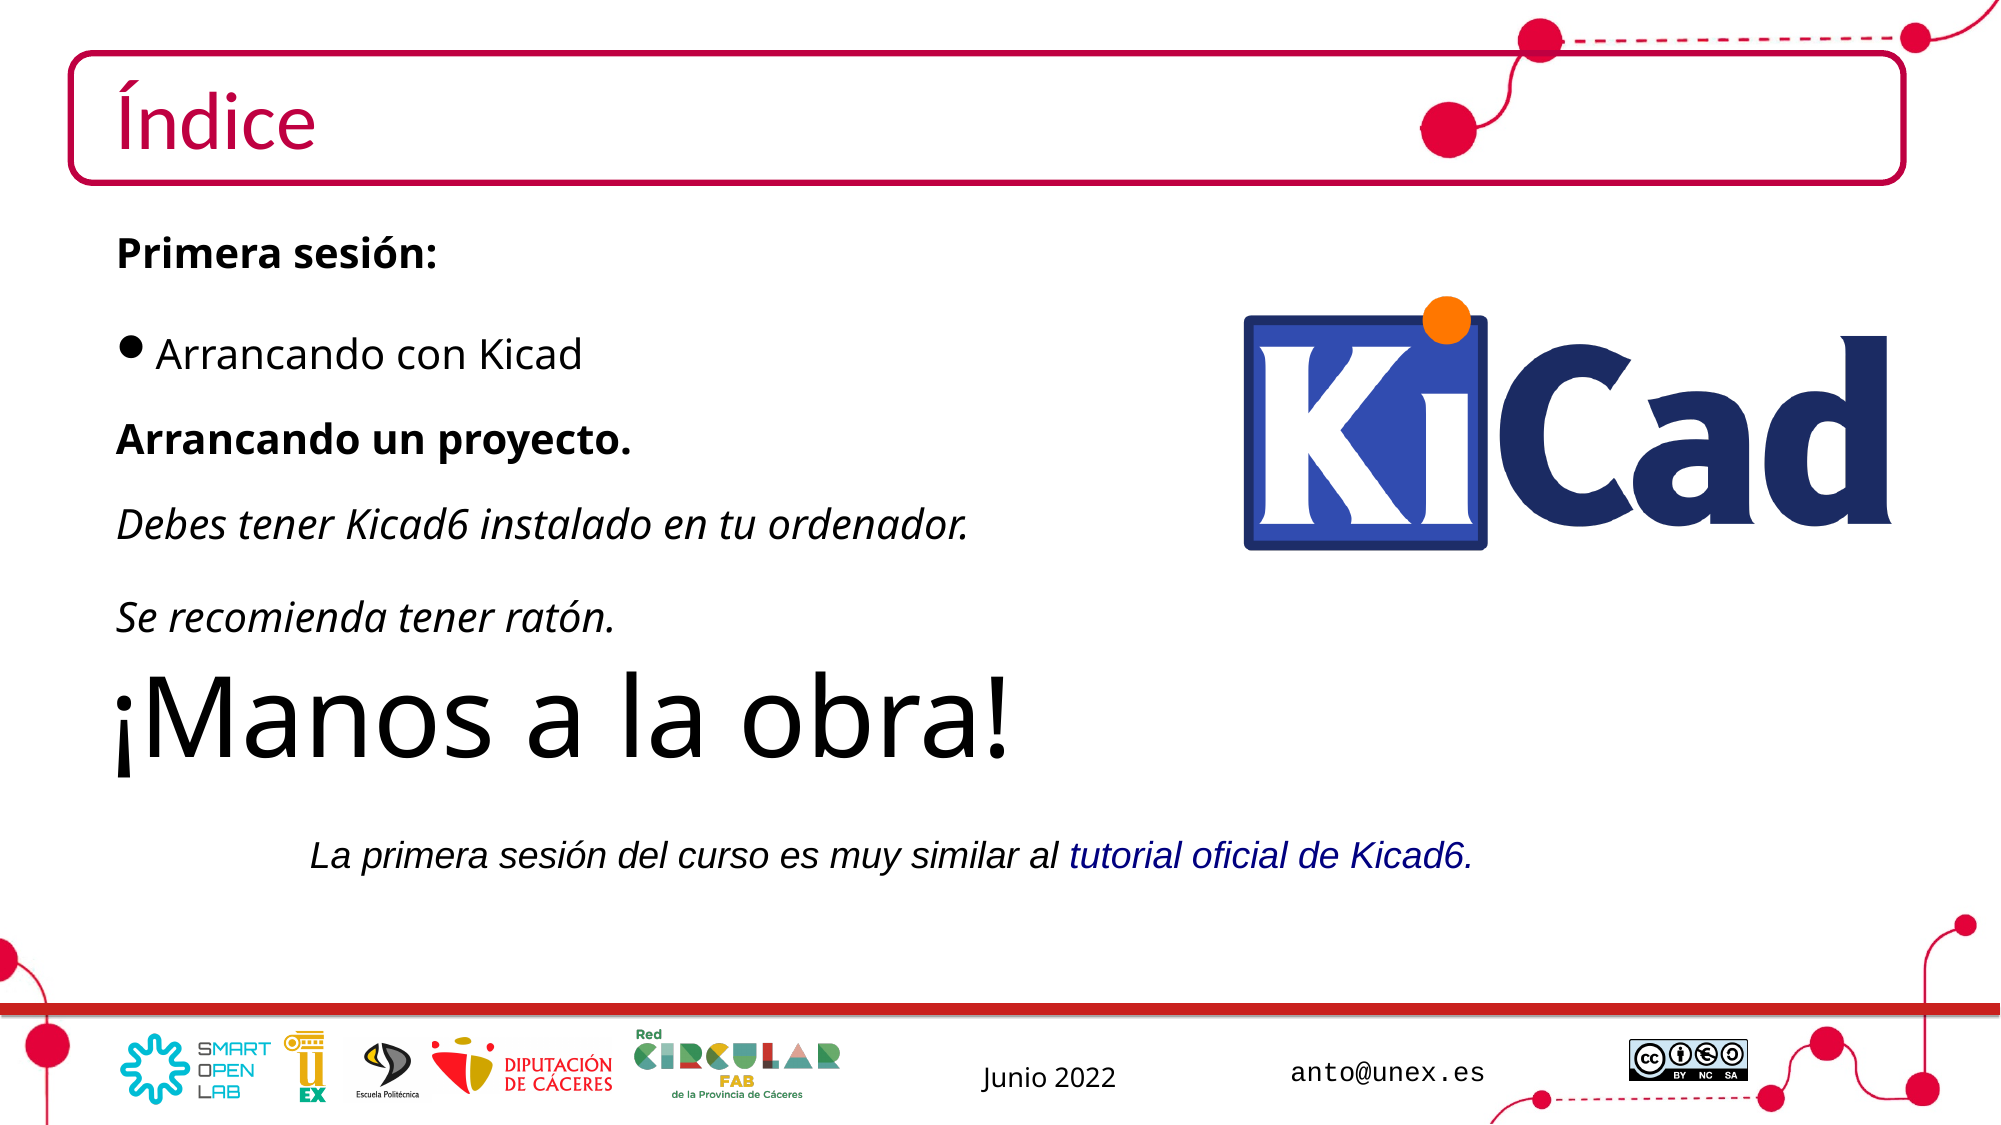

Índice
Primera sesión:
Arrancando con Kicad
Arrancando un proyecto.
Debes tener Kicad6 instalado en tu ordenador.
Se recomienda tener ratón.
¡Manos a la obra!
La primera sesión del curso es muy similar al tutorial oficial de Kicad6.